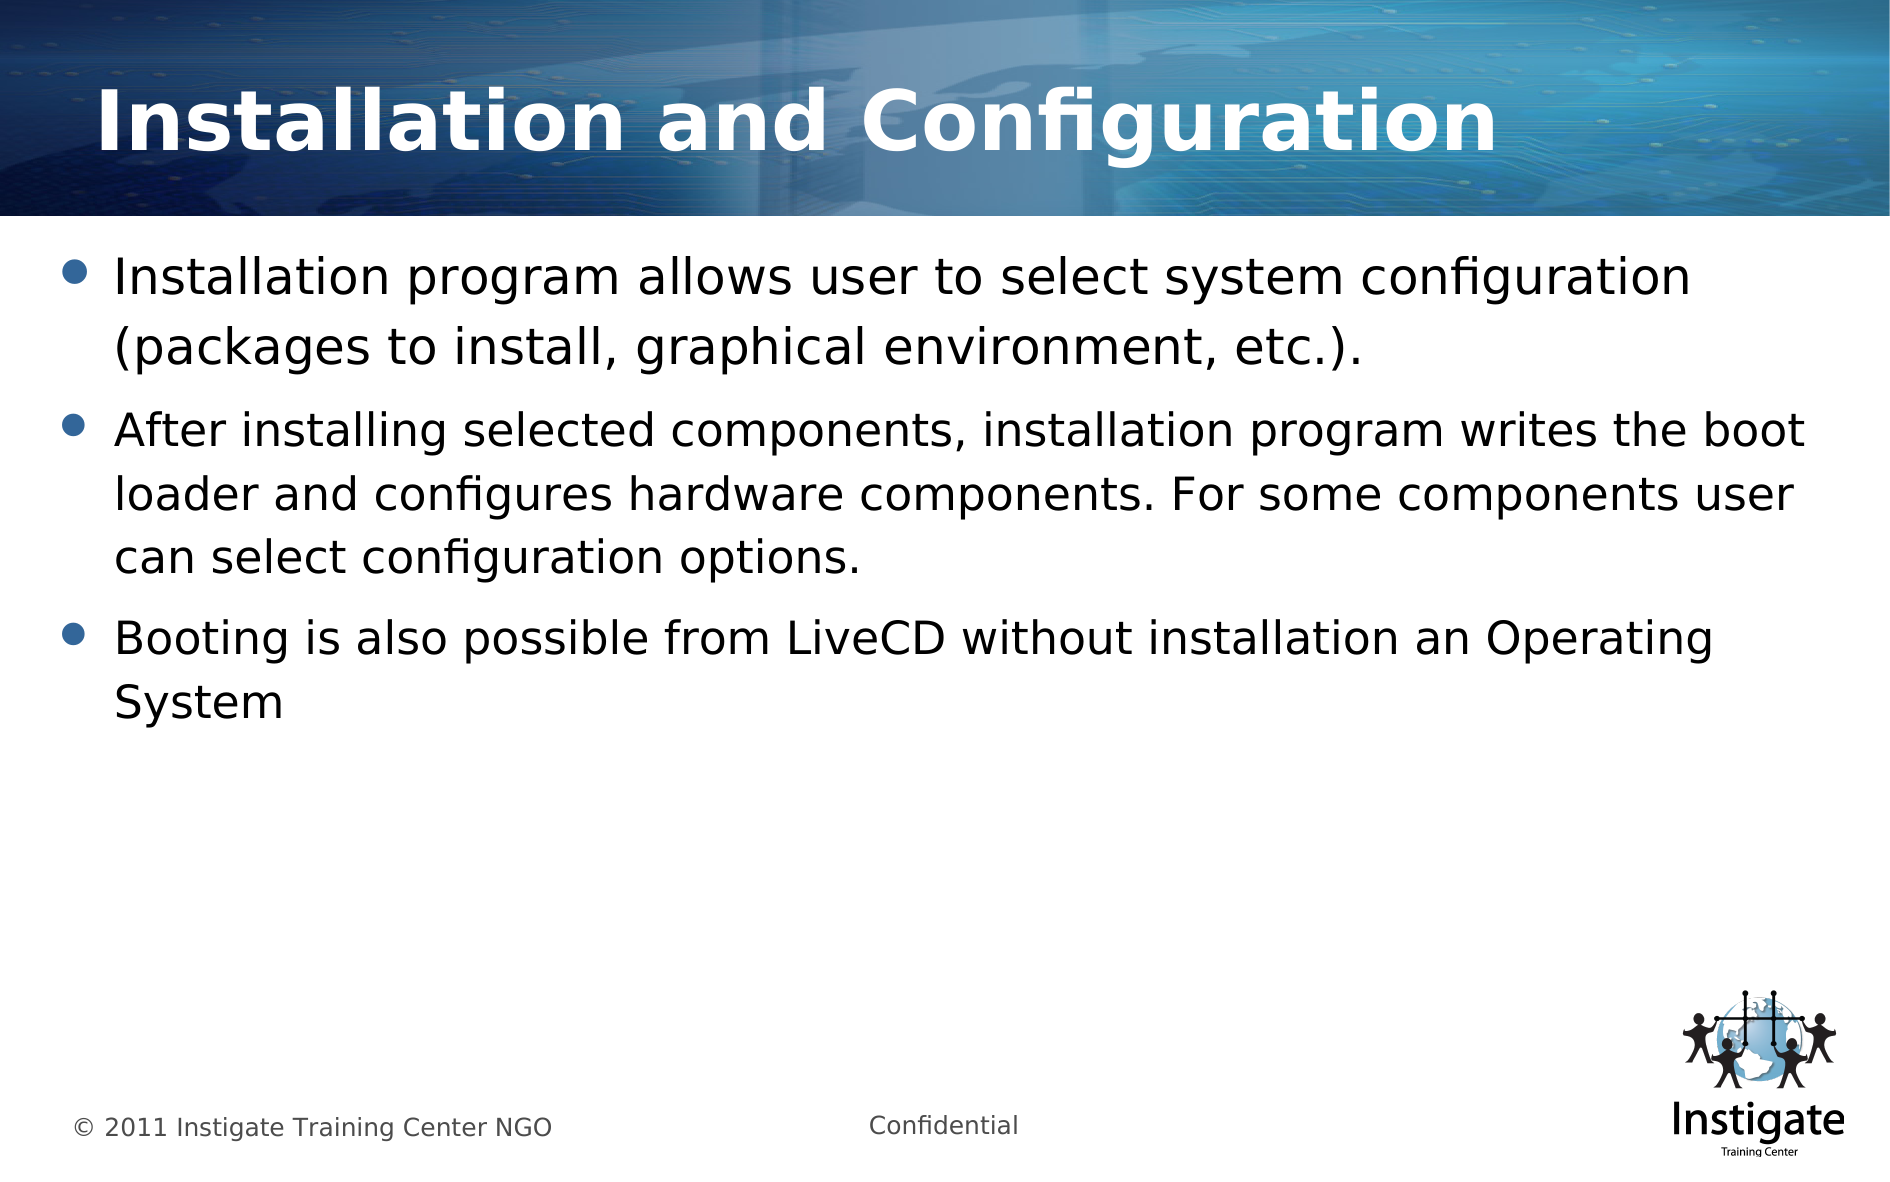

# Installation and Configuration
Installation program allows user to select system configuration (packages to install, graphical environment, etc.).
After installing selected components, installation program writes the boot loader and configures hardware components. For some components user can select configuration options.
Booting is also possible from LiveCD without installation an Operating System